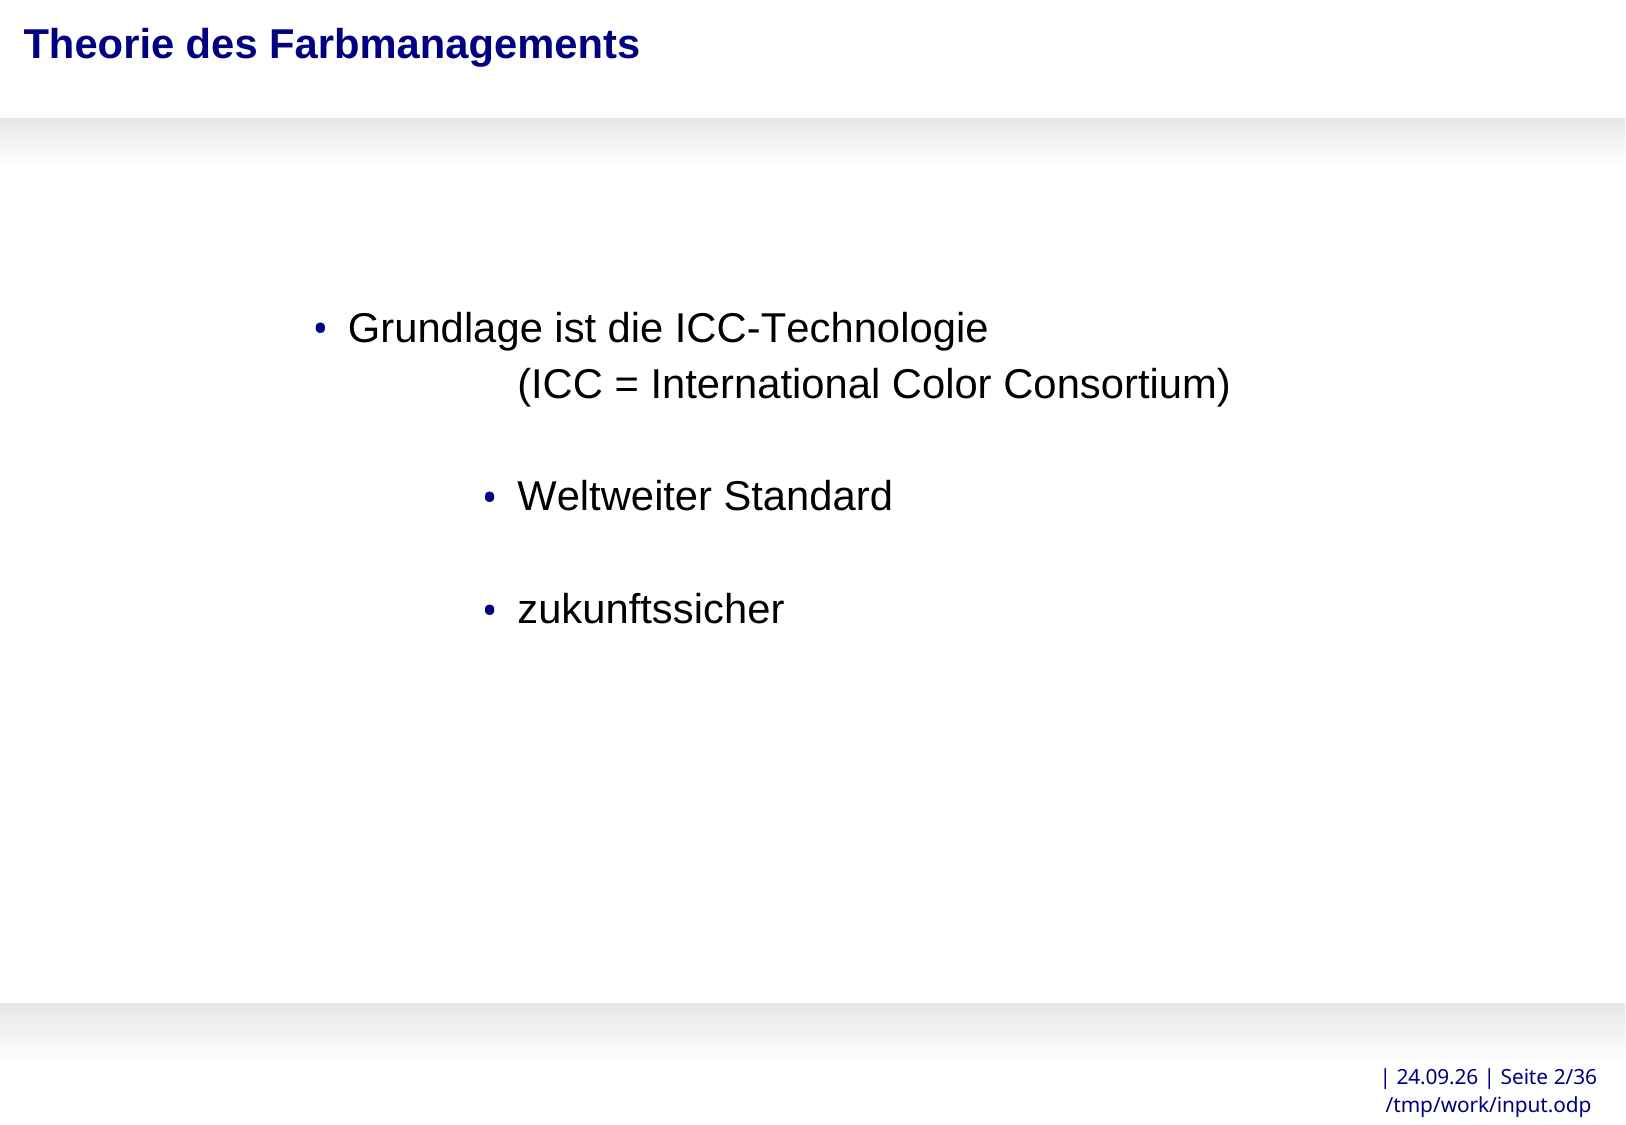

# Theorie des Farbmanagements
Grundlage ist die ICC-Technologie
(ICC = International Color Consortium)
Weltweiter Standard
zukunftssicher